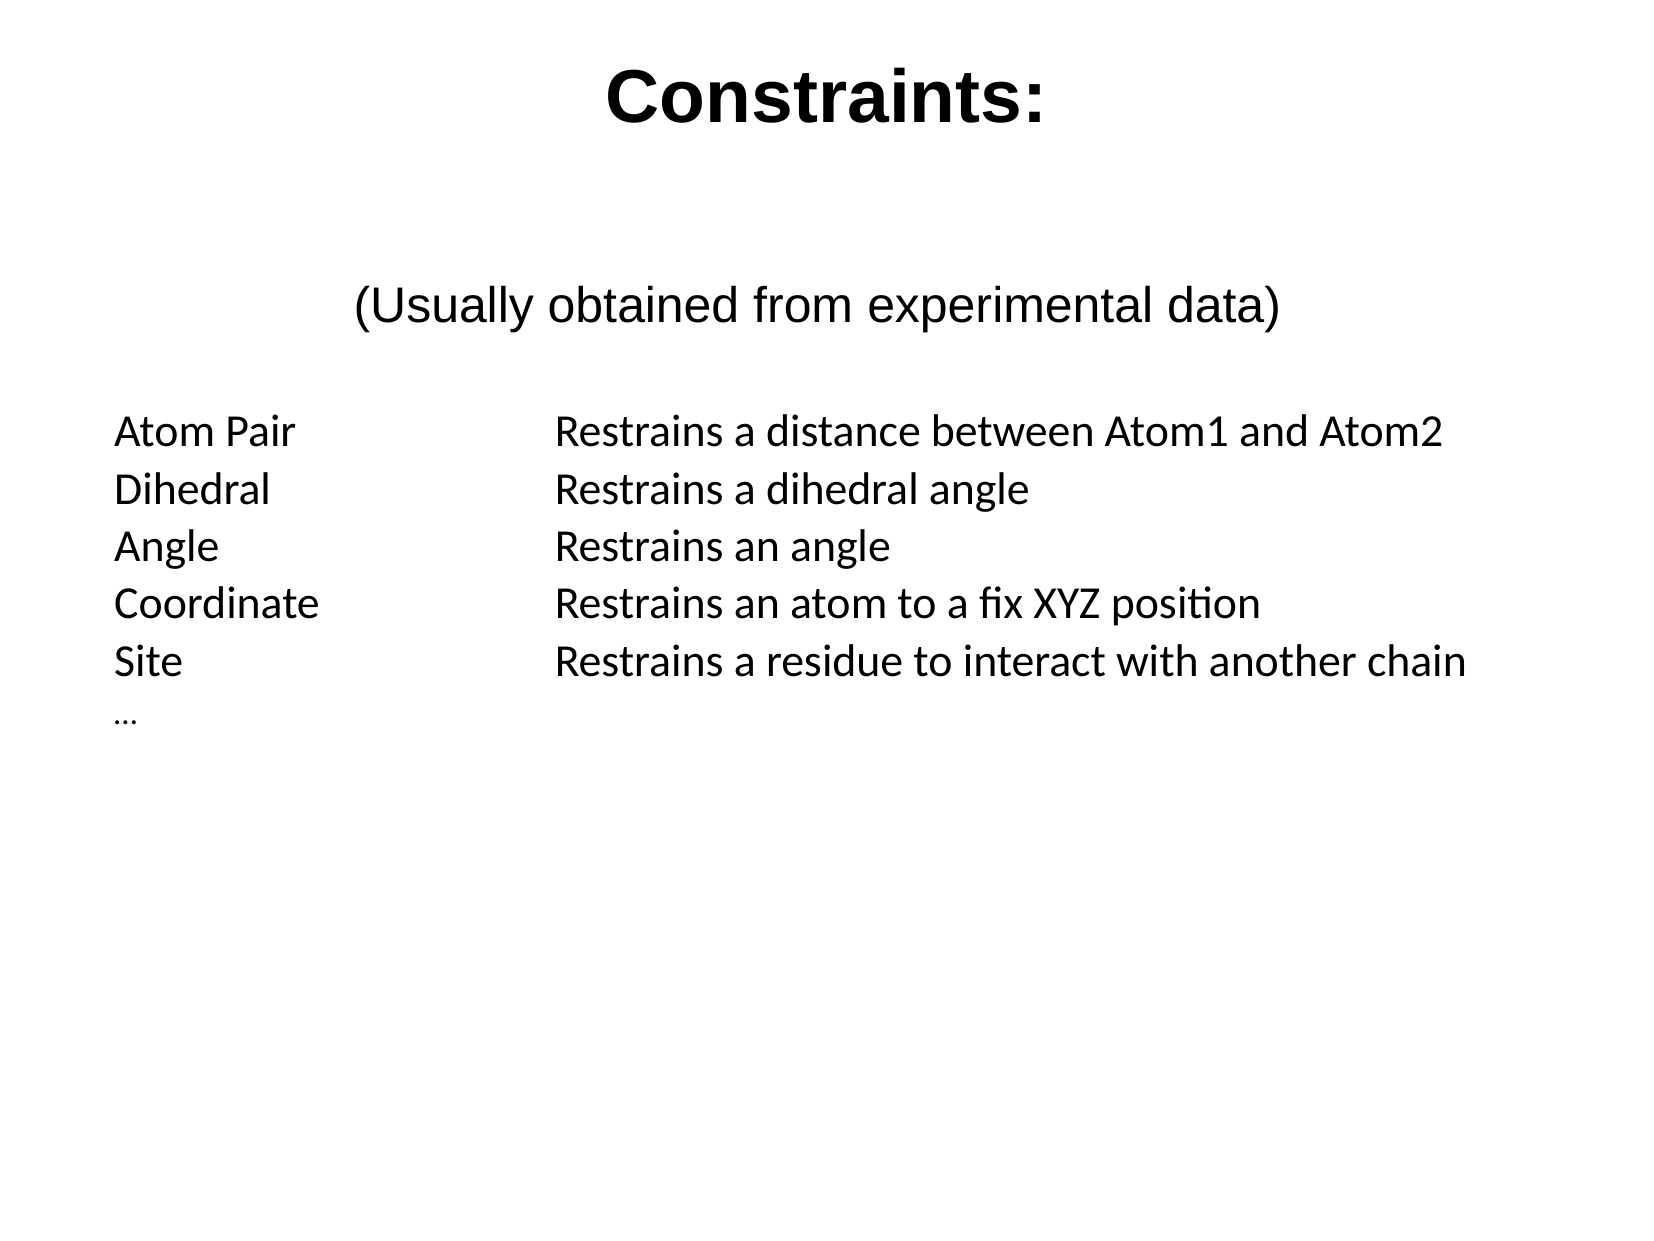

Constraints:
(Usually obtained from experimental data)
Atom Pair				Restrains a distance between Atom1 and Atom2
Dihedral				Restrains a dihedral angle
Angle					Restrains an angle
Coordinate				Restrains an atom to a fix XYZ position
Site					Restrains a residue to interact with another chain
…